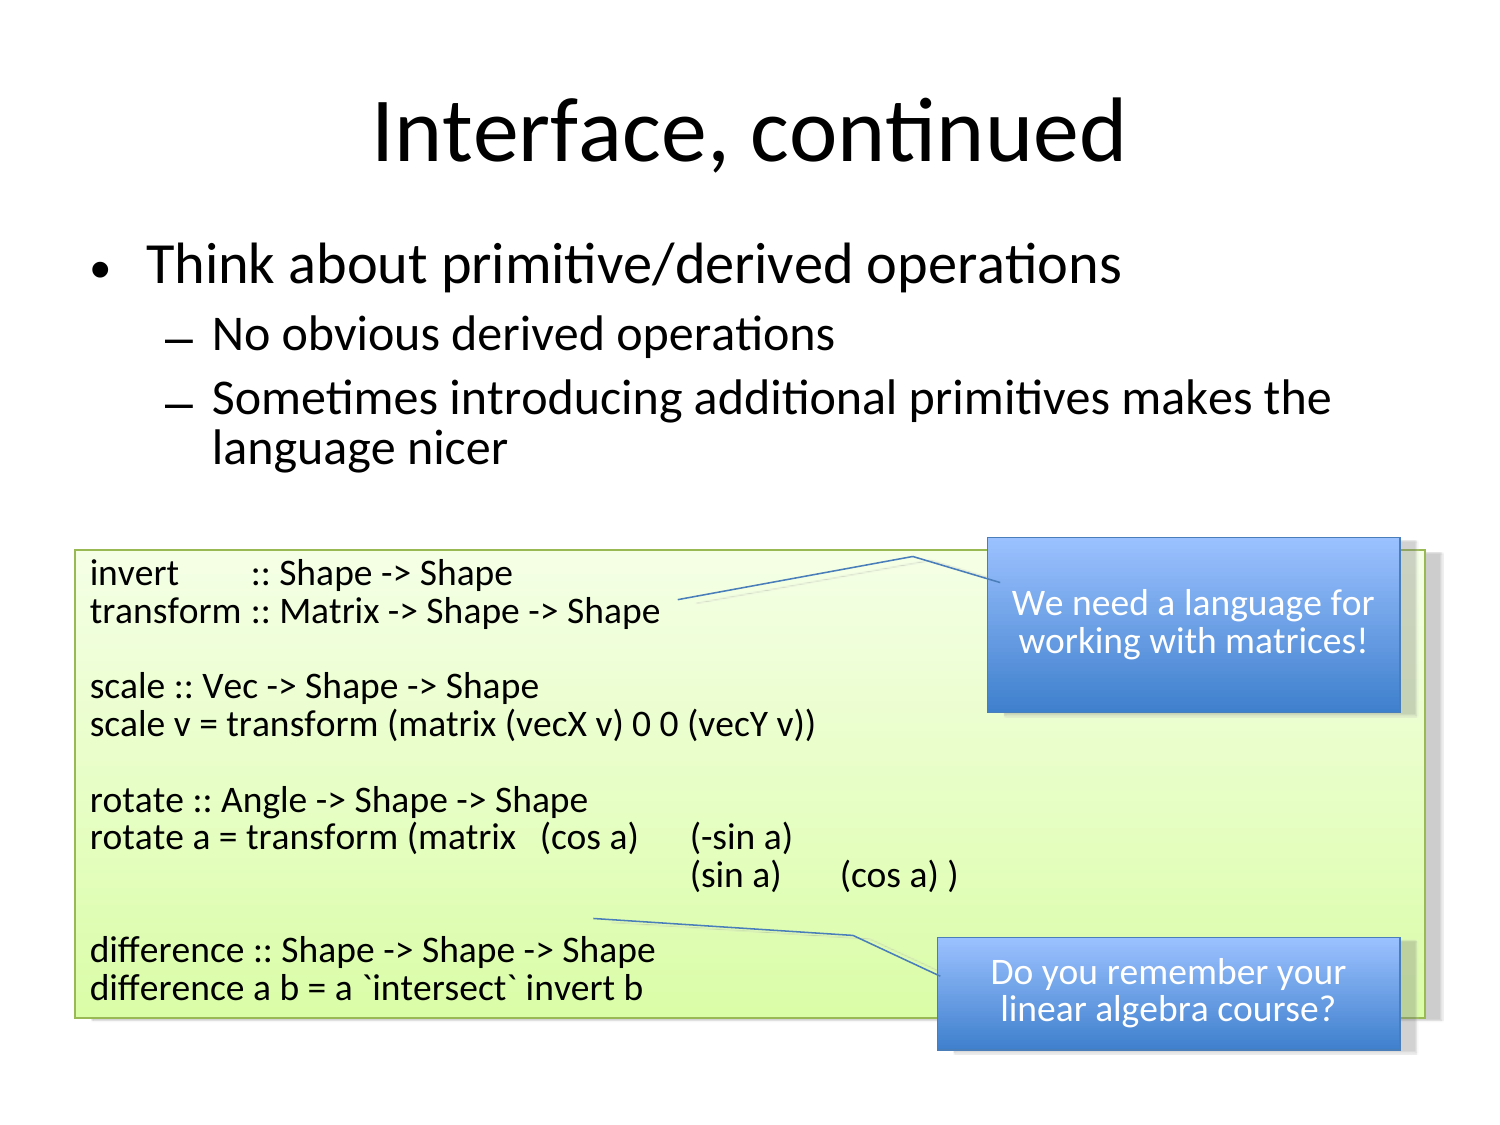

# Interface, continued
Think about primitive/derived operations
No obvious derived operations
Sometimes introducing additional primitives makes the language nicer
We need a language for working with matrices!
invert	:: Shape -> Shape
transform	:: Matrix -> Shape -> Shape
scale :: Vec -> Shape -> Shape
scale v = transform (matrix (vecX v) 0 0 (vecY v))
rotate :: Angle -> Shape -> Shape
rotate a = transform (matrix 	(cos a)	(-sin a)
								(sin a) 	(cos a) )
difference :: Shape -> Shape -> Shape
difference a b = a `intersect` invert b
Do you remember your linear algebra course?